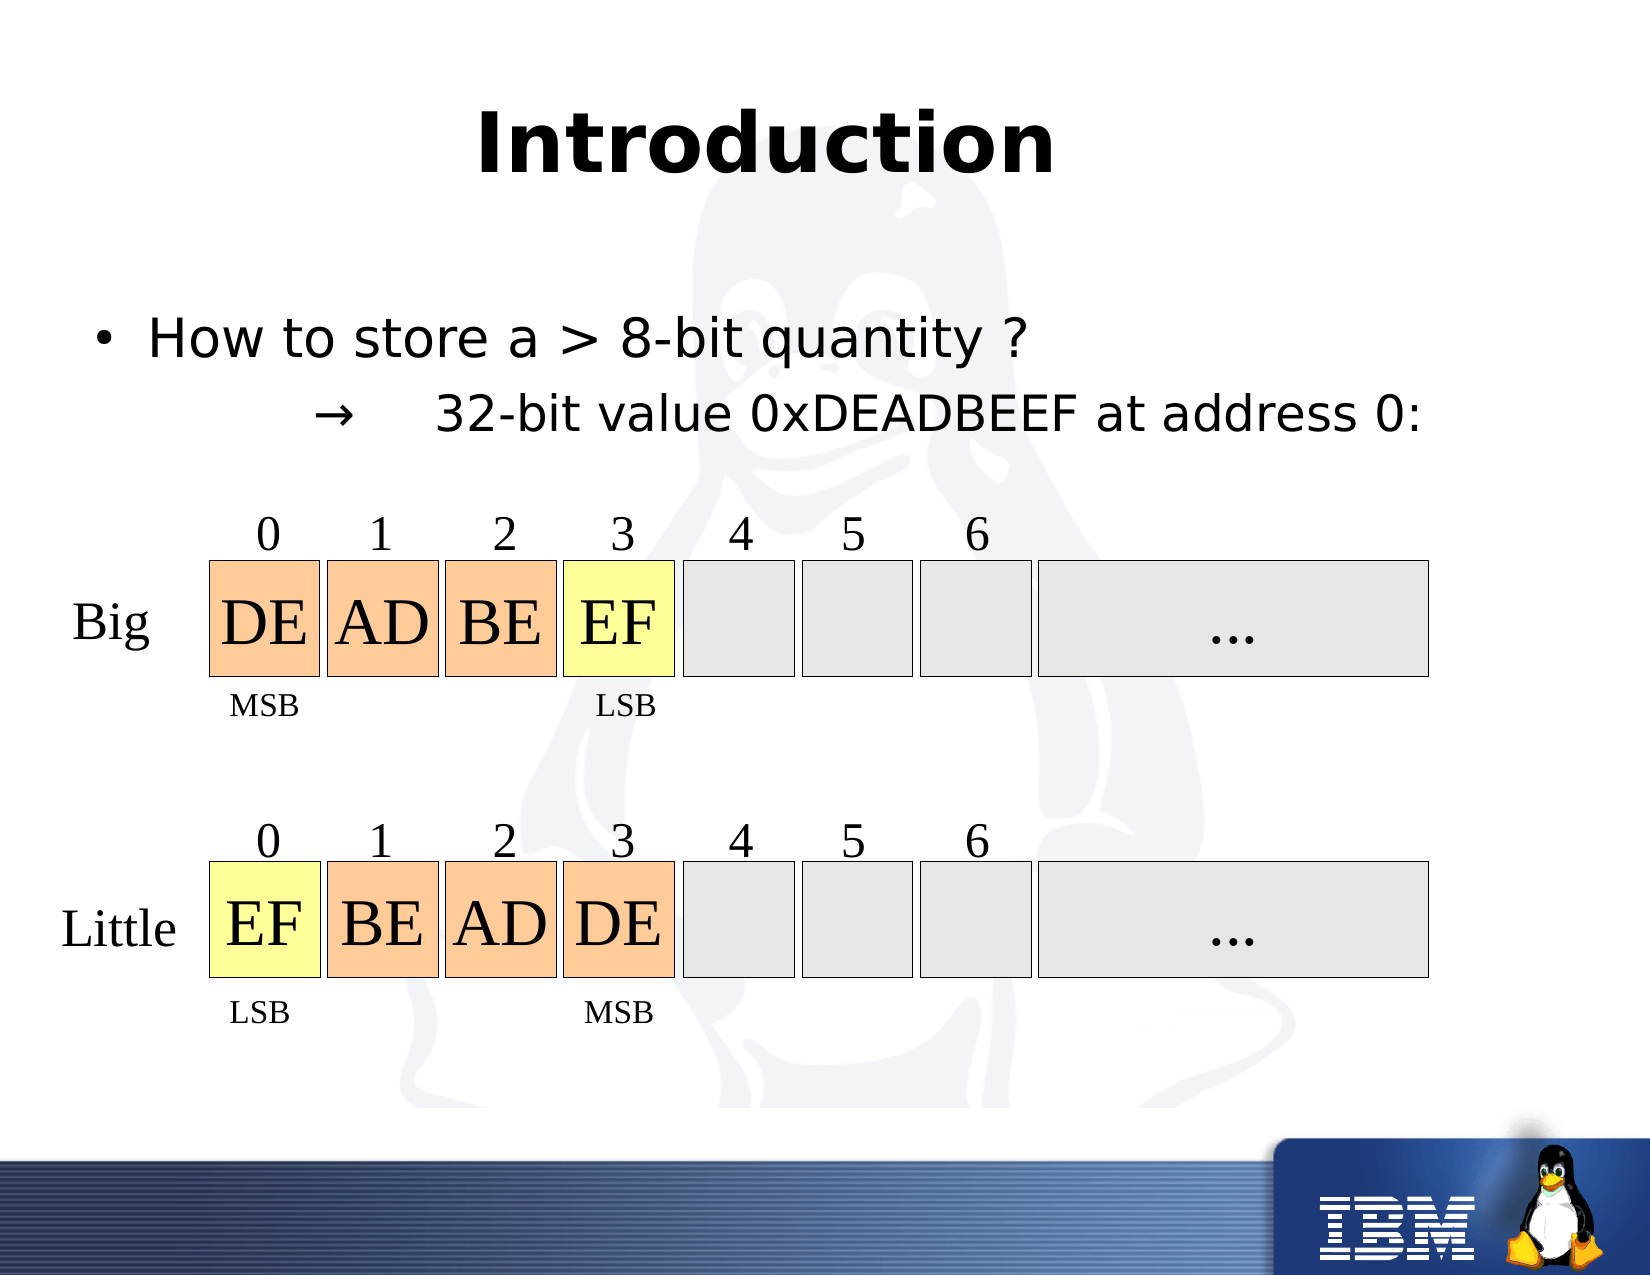

# Introduction
How to store a > 8-bit quantity ?
→	32-bit value 0xDEADBEEF at address 0:
0
1
2
3
4
5
6
...
DE
AD
BE
EF
Big
MSB
LSB
0
1
2
3
4
5
6
...
DE
AD
EF
BE
Little
LSB
MSB